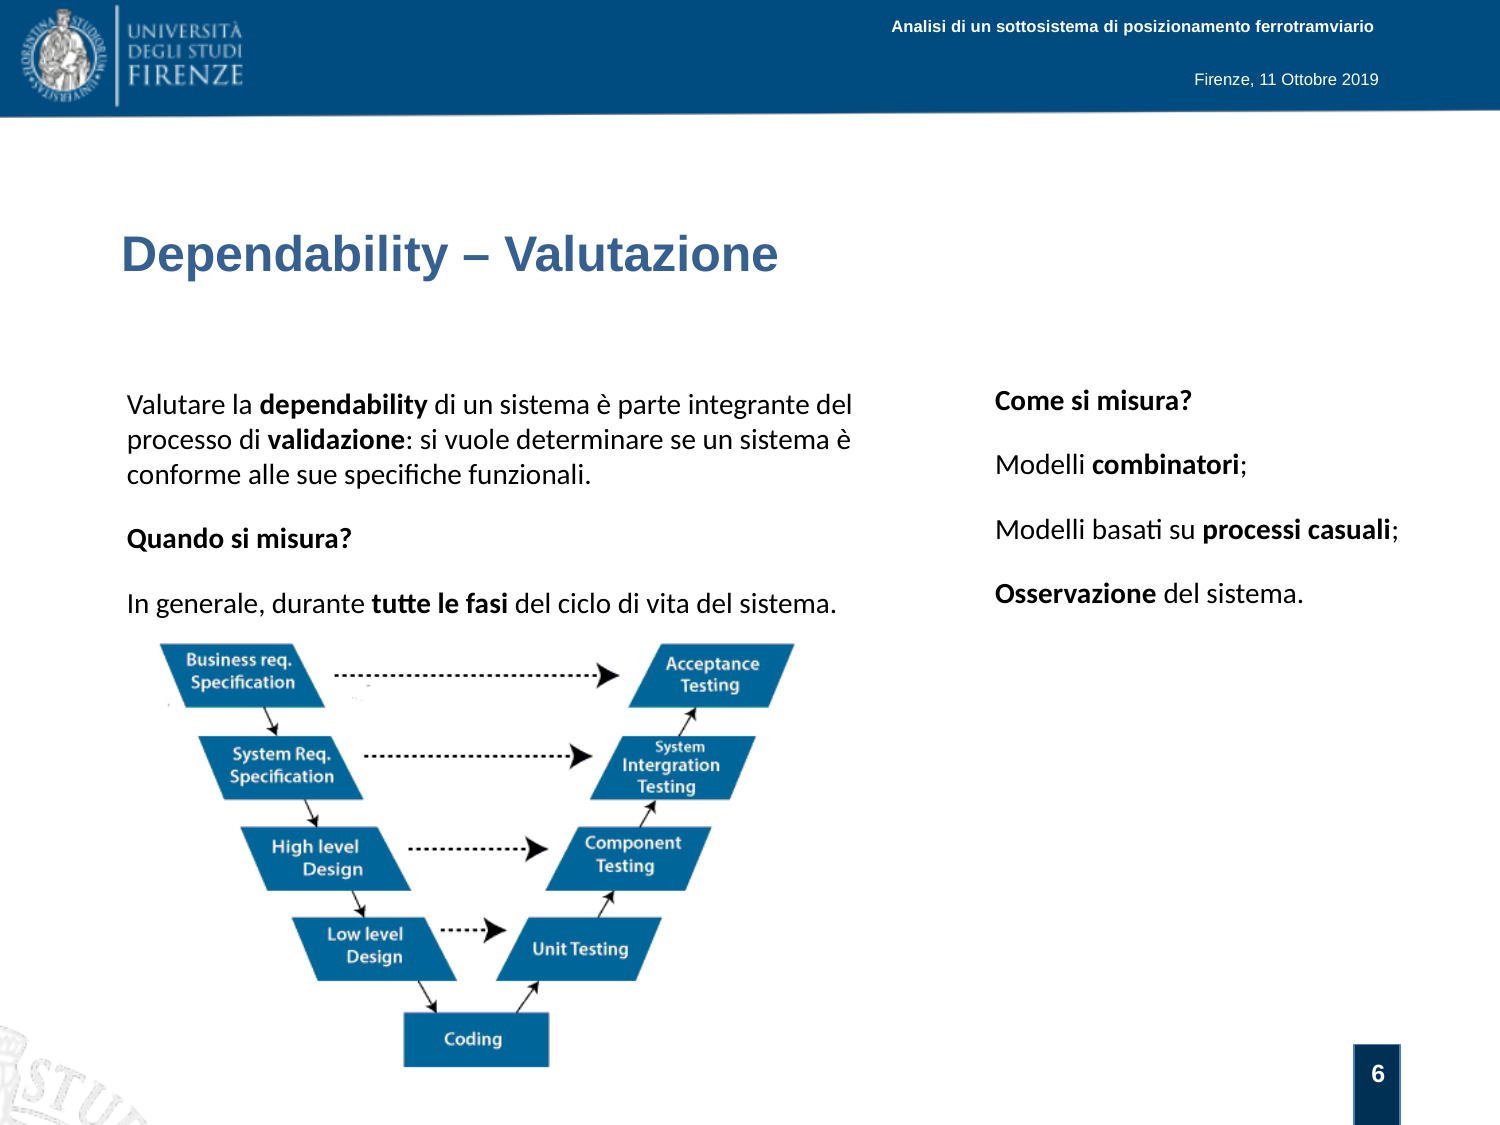

Analisi di un sottosistema di posizionamento ferrotramviario
Firenze, 11 Ottobre 2019
Dependability – Valutazione
Come si misura?
Modelli combinatori;
Modelli basati su processi casuali;
Osservazione del sistema.
Valutare la dependability di un sistema è parte integrante del processo di validazione: si vuole determinare se un sistema è conforme alle sue specifiche funzionali.
Quando si misura?
In generale, durante tutte le fasi del ciclo di vita del sistema.